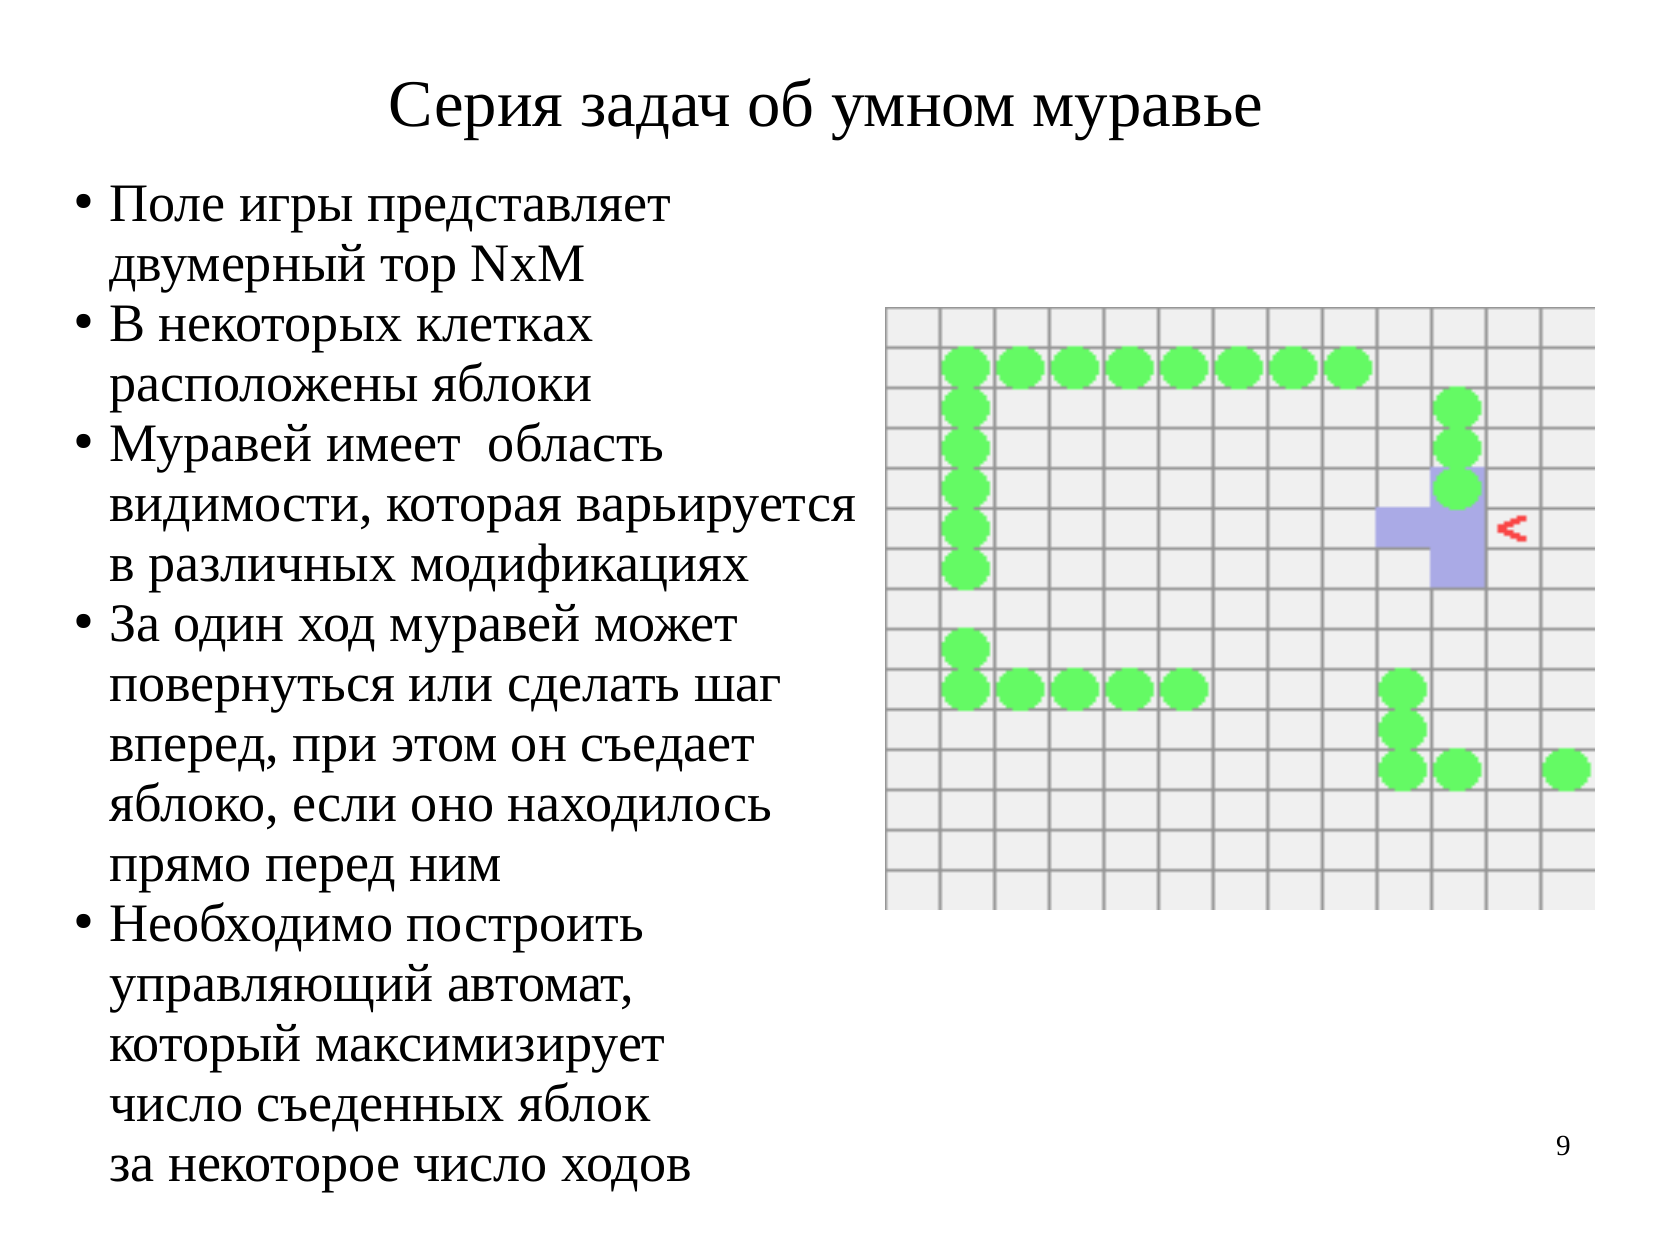

Серия задач об умном муравье
Поле игры представляет
двумерный тор NхM
В некоторых клетках
расположены яблоки
Муравей имеет область
видимости, которая варьируется
в различных модификациях
За один ход муравей может
повернуться или сделать шаг
вперед, при этом он съедает
яблоко, если оно находилось
прямо перед ним
Необходимо построить
управляющий автомат,
который максимизирует
число съеденных яблок
за некоторое число ходов
9